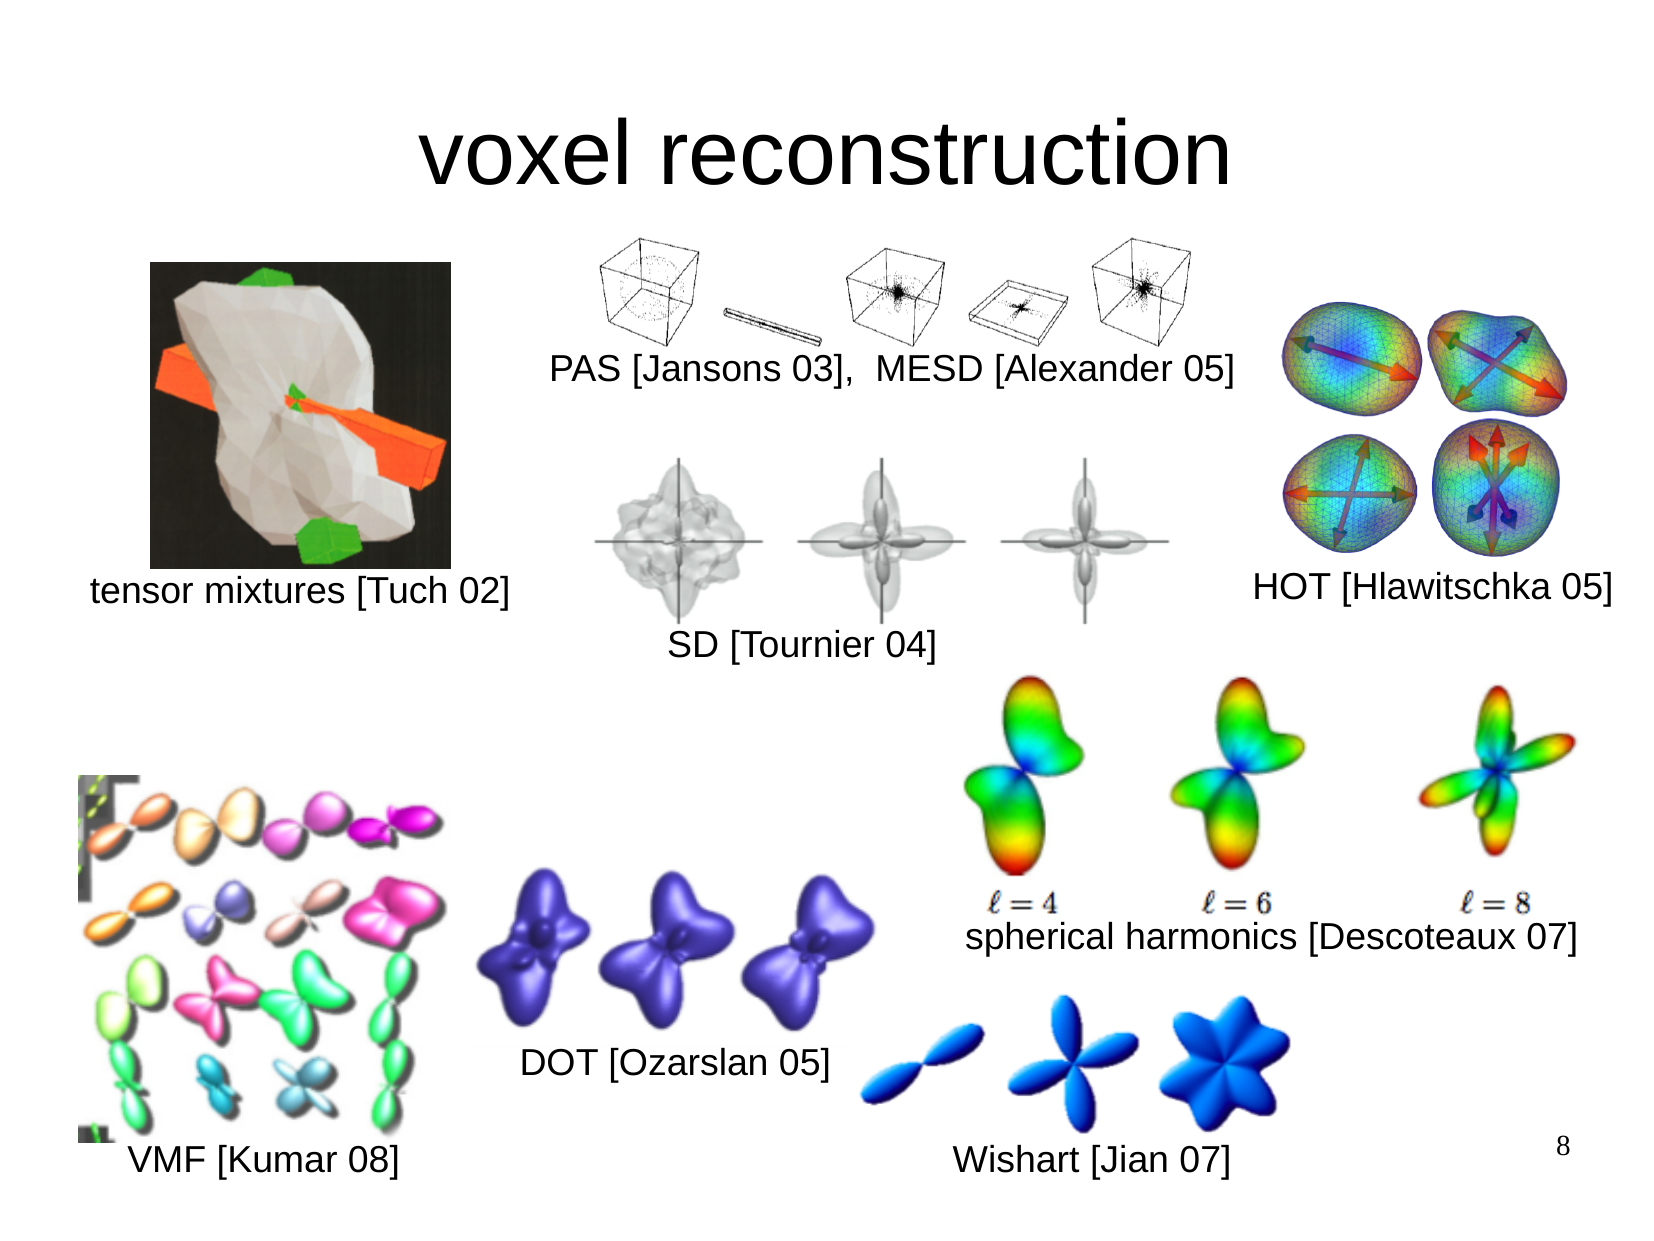

# voxel reconstruction
PAS [Jansons 03], MESD [Alexander 05]
HOT [Hlawitschka 05]
tensor mixtures [Tuch 02]
SD [Tournier 04]
spherical harmonics [Descoteaux 07]
DOT [Ozarslan 05]
8
VMF [Kumar 08]
Wishart [Jian 07]